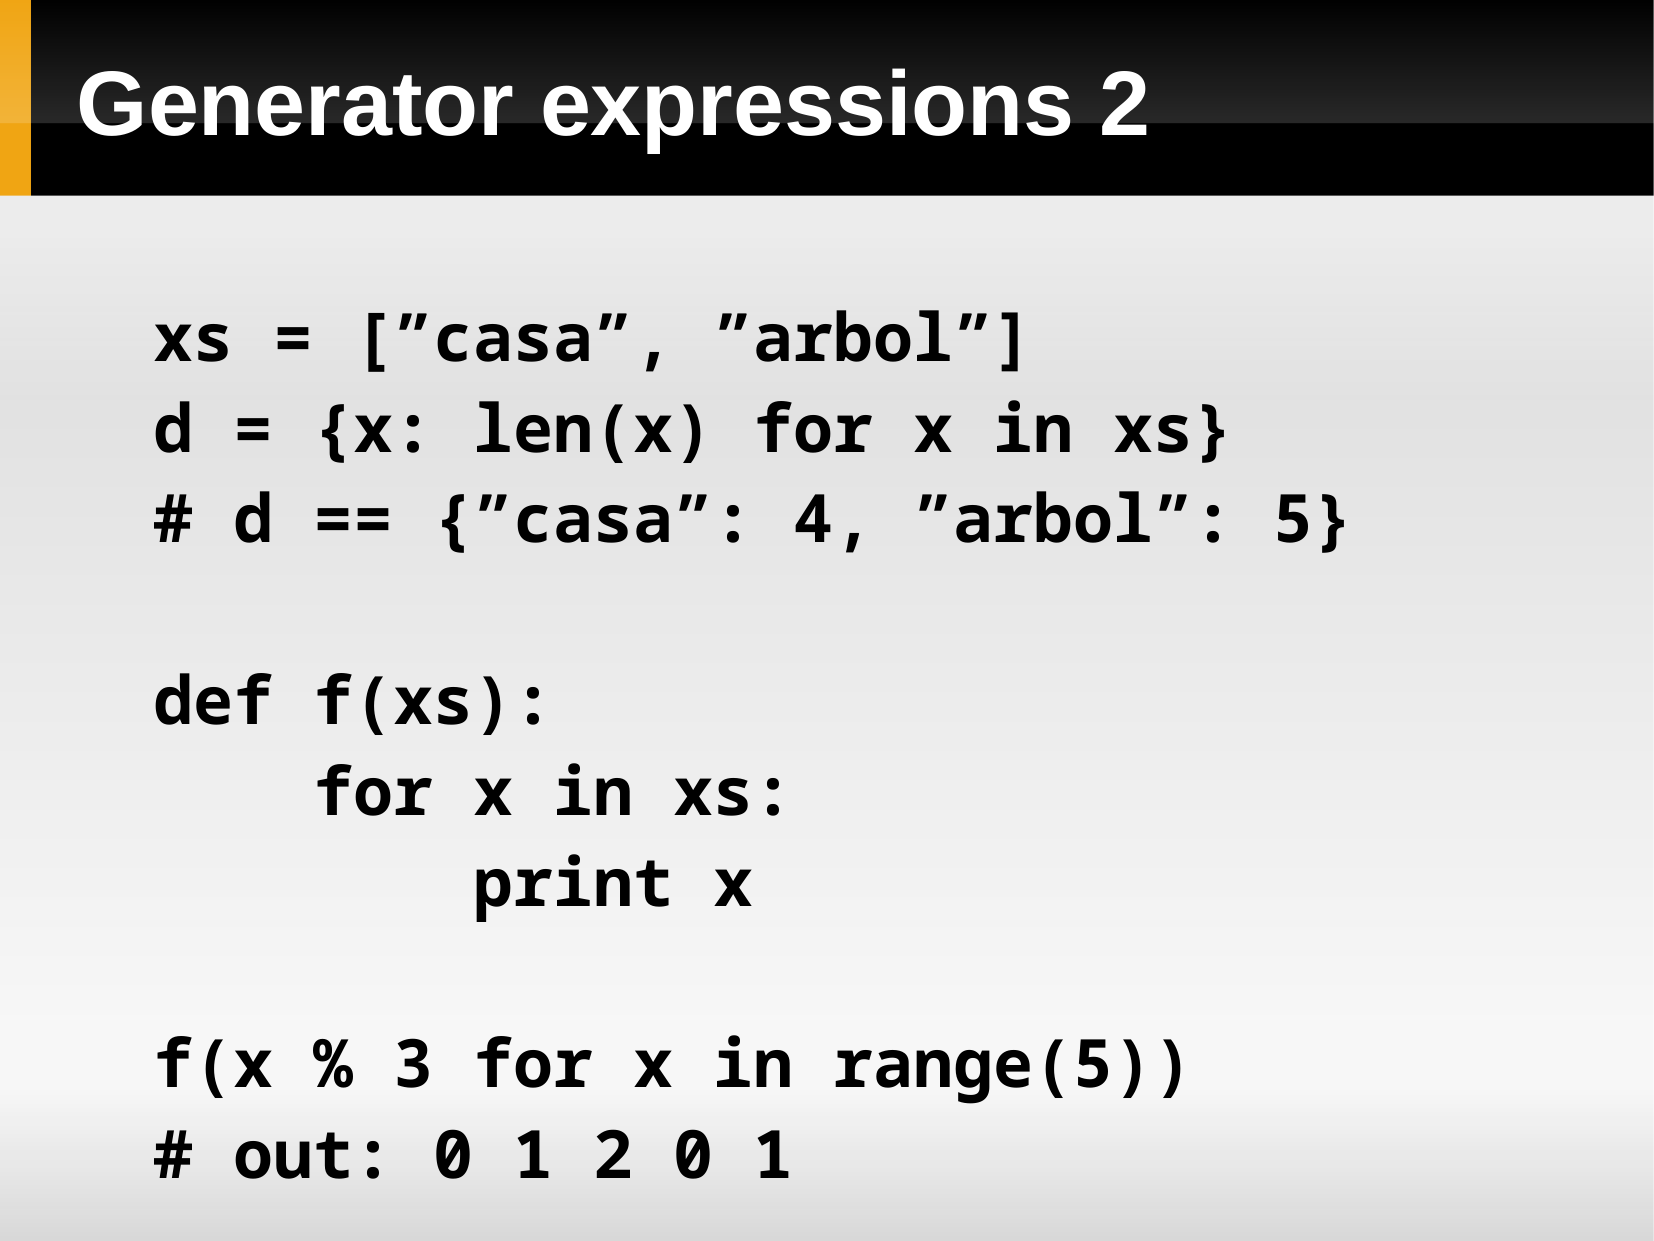

# Generator expressions 2
xs = [”casa”, ”arbol”]
d = {x: len(x) for x in xs}
# d == {”casa”: 4, ”arbol”: 5}
def f(xs):
 for x in xs:
 print x
f(x % 3 for x in range(5))
# out: 0 1 2 0 1